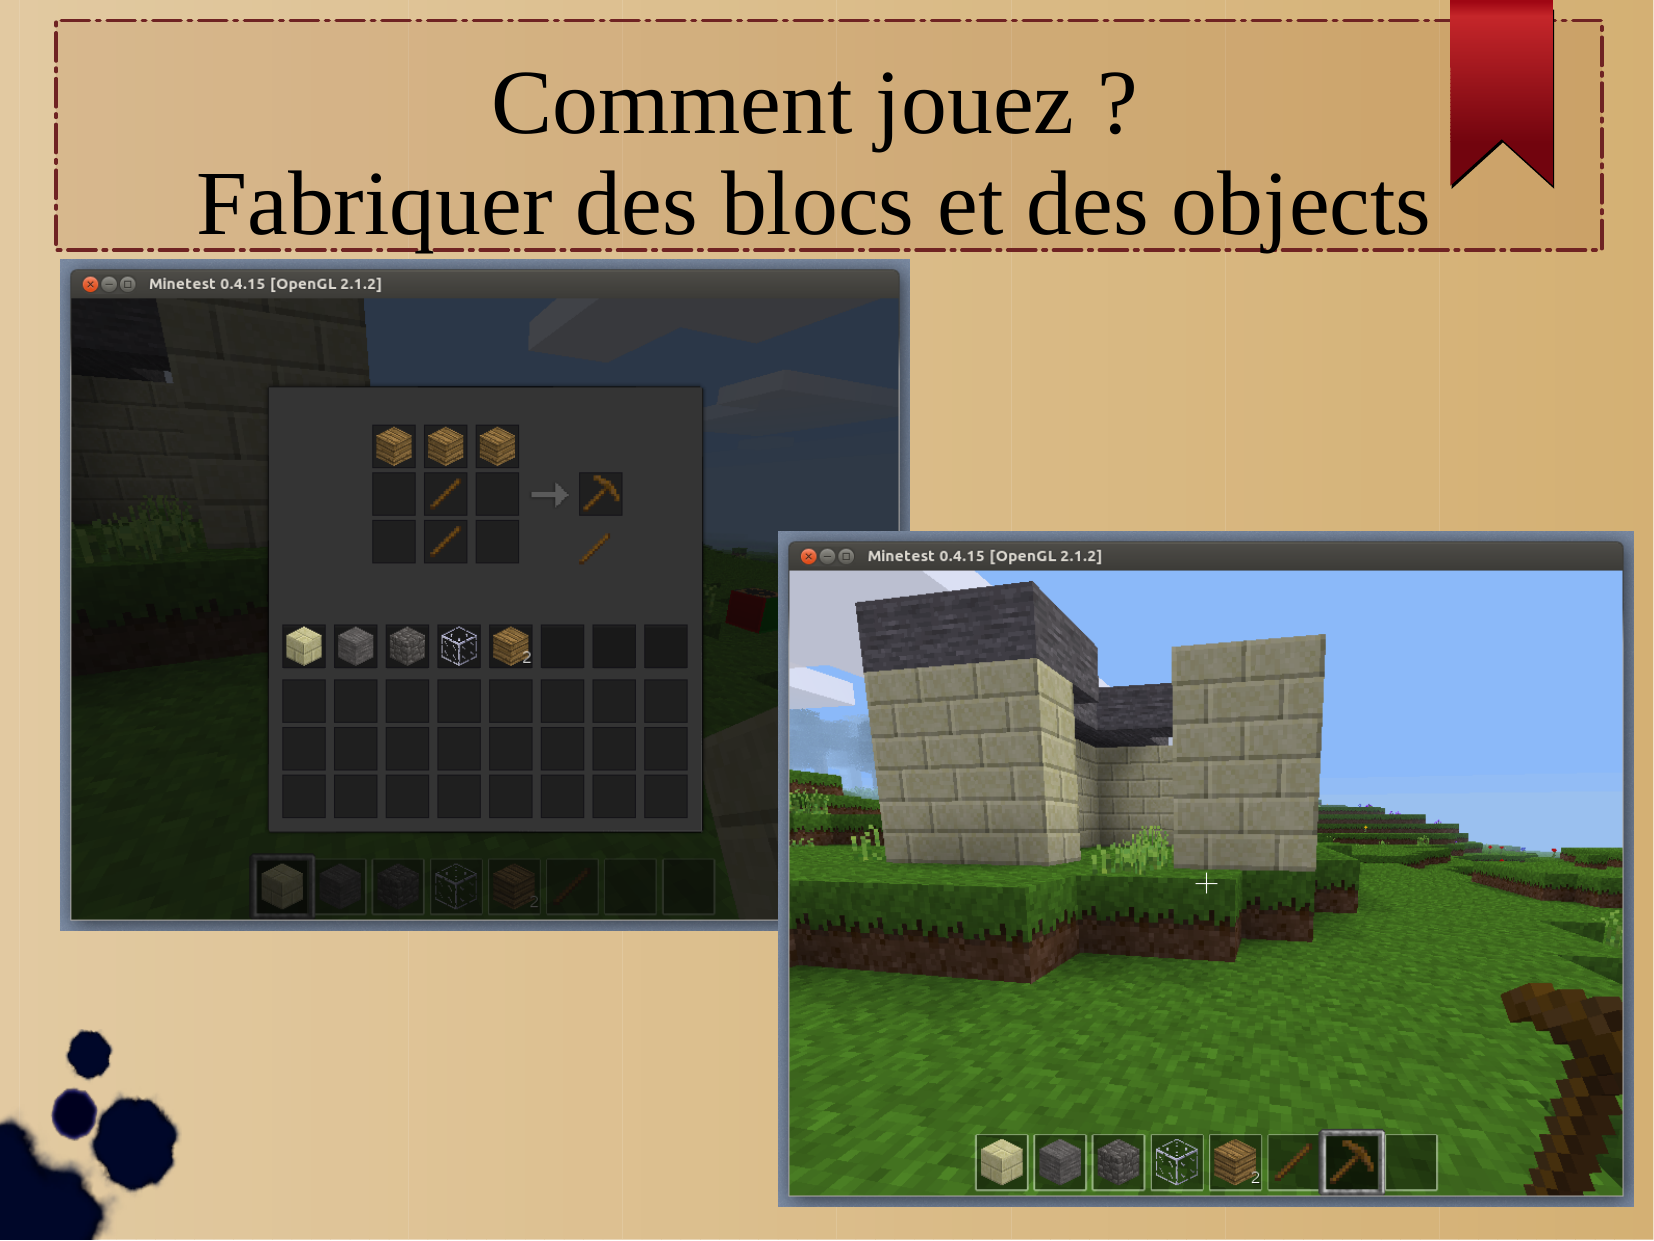

# Comment jouez ? Fabriquer des blocs et des objects